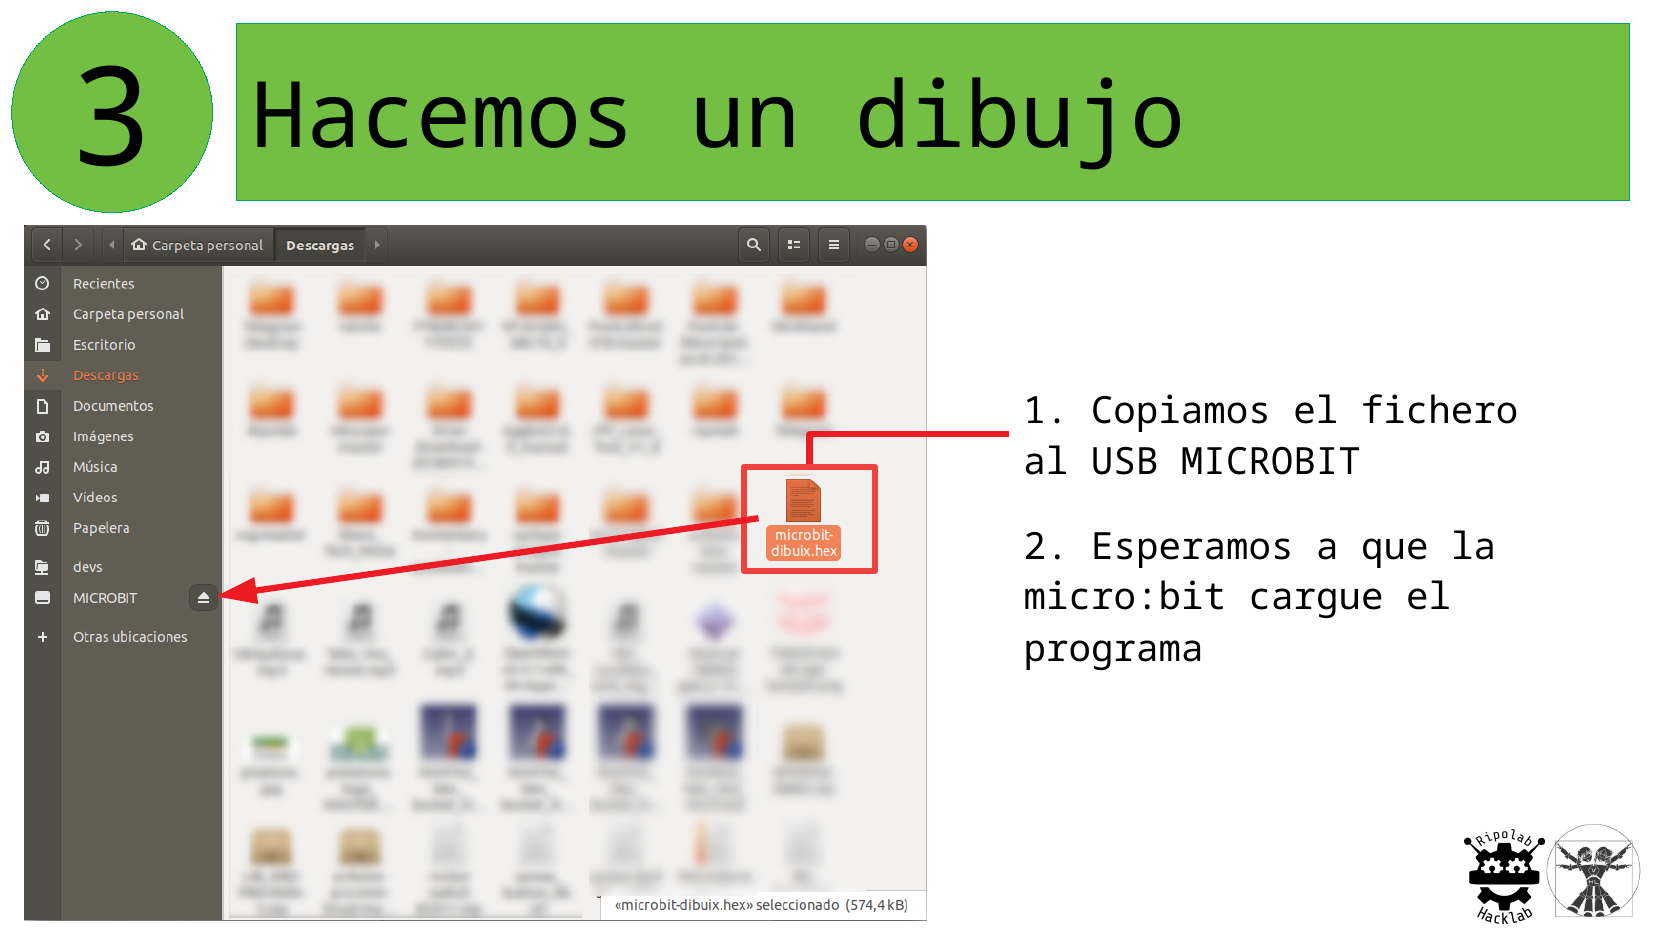

3
Hacemos un dibujo
1. Copiamos el fichero al USB MICROBIT
2. Esperamos a que la micro:bit cargue el programa